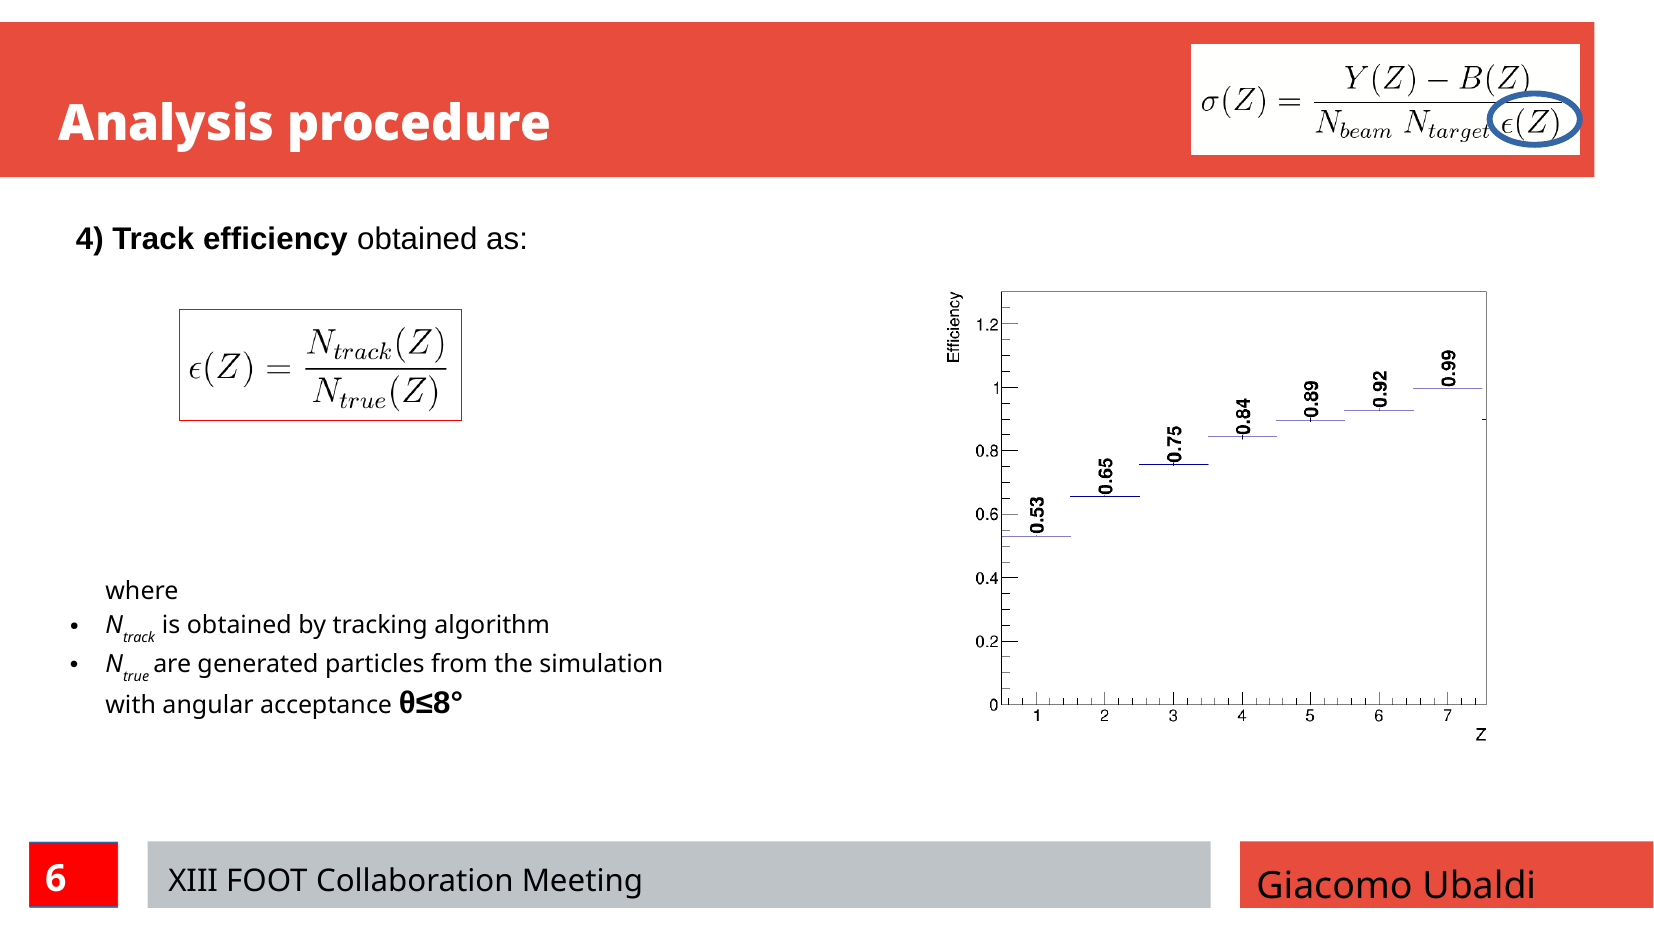

# Analysis procedure
4) Track efficiency obtained as:
where
Ntrack is obtained by tracking algorithm
Ntrue are generated particles from the simulation
with angular acceptance θ≤8°
12
6
XIII FOOT Collaboration Meeting
Giacomo Ubaldi